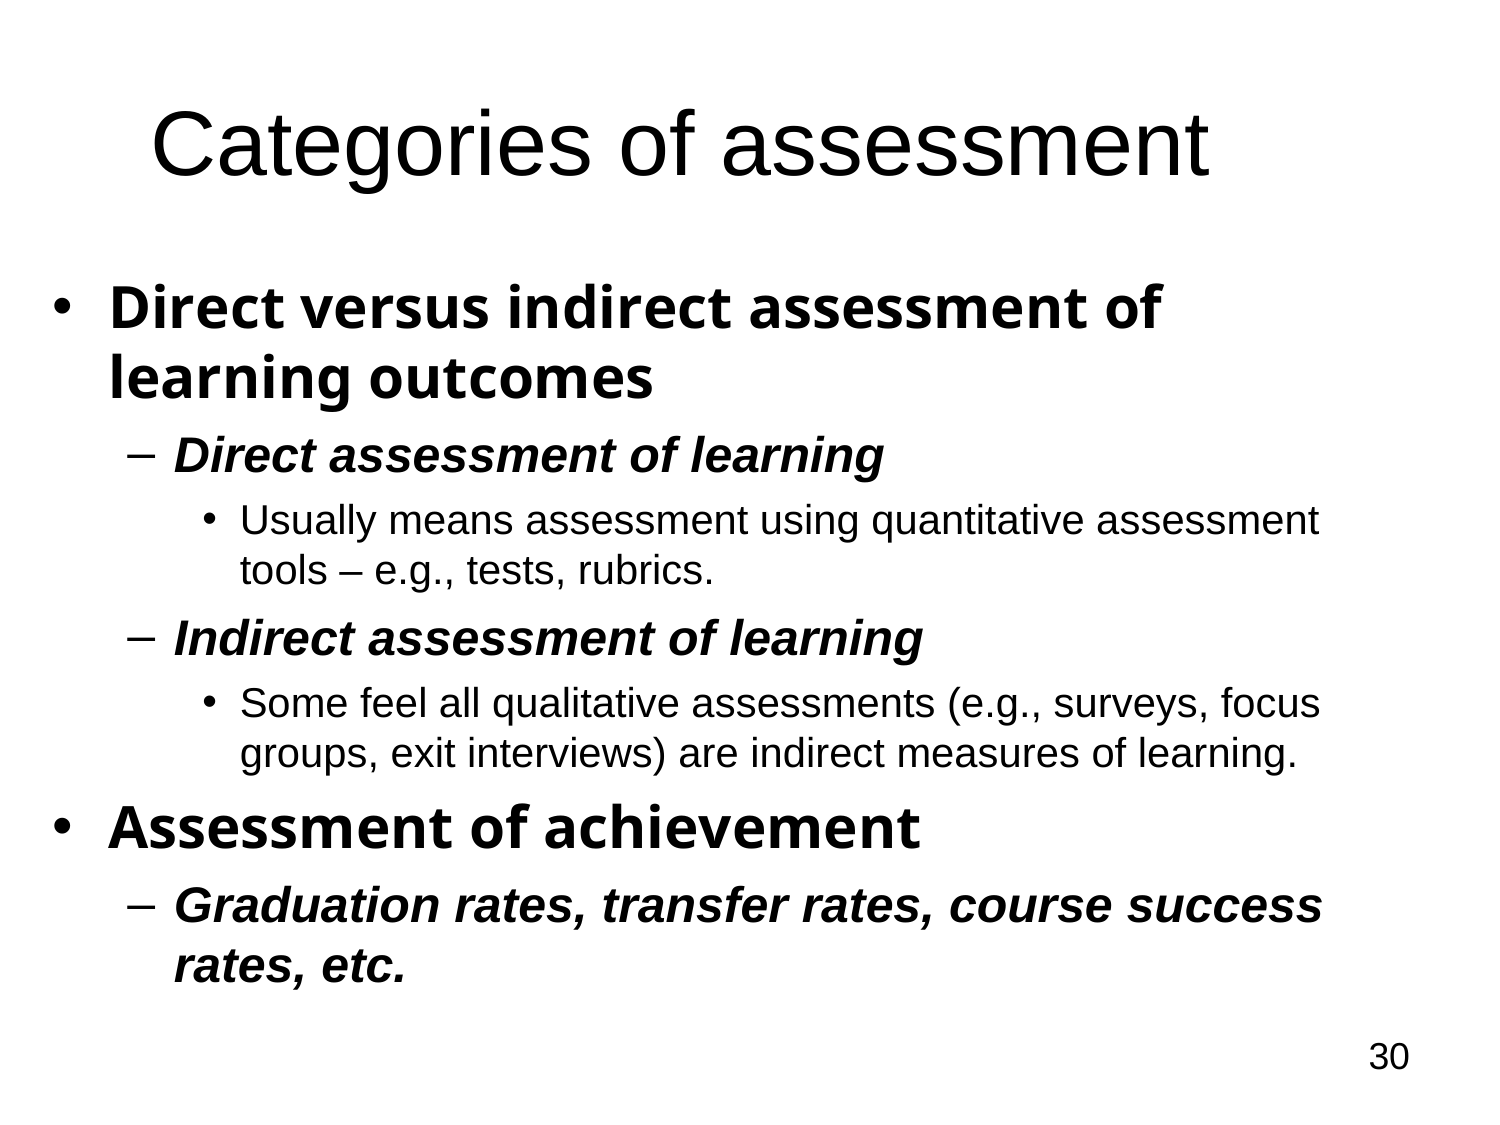

# Categories of assessment
Direct versus indirect assessment of learning outcomes
Direct assessment of learning
Usually means assessment using quantitative assessment tools – e.g., tests, rubrics.
Indirect assessment of learning
Some feel all qualitative assessments (e.g., surveys, focus groups, exit interviews) are indirect measures of learning.
Assessment of achievement
Graduation rates, transfer rates, course success rates, etc.
30